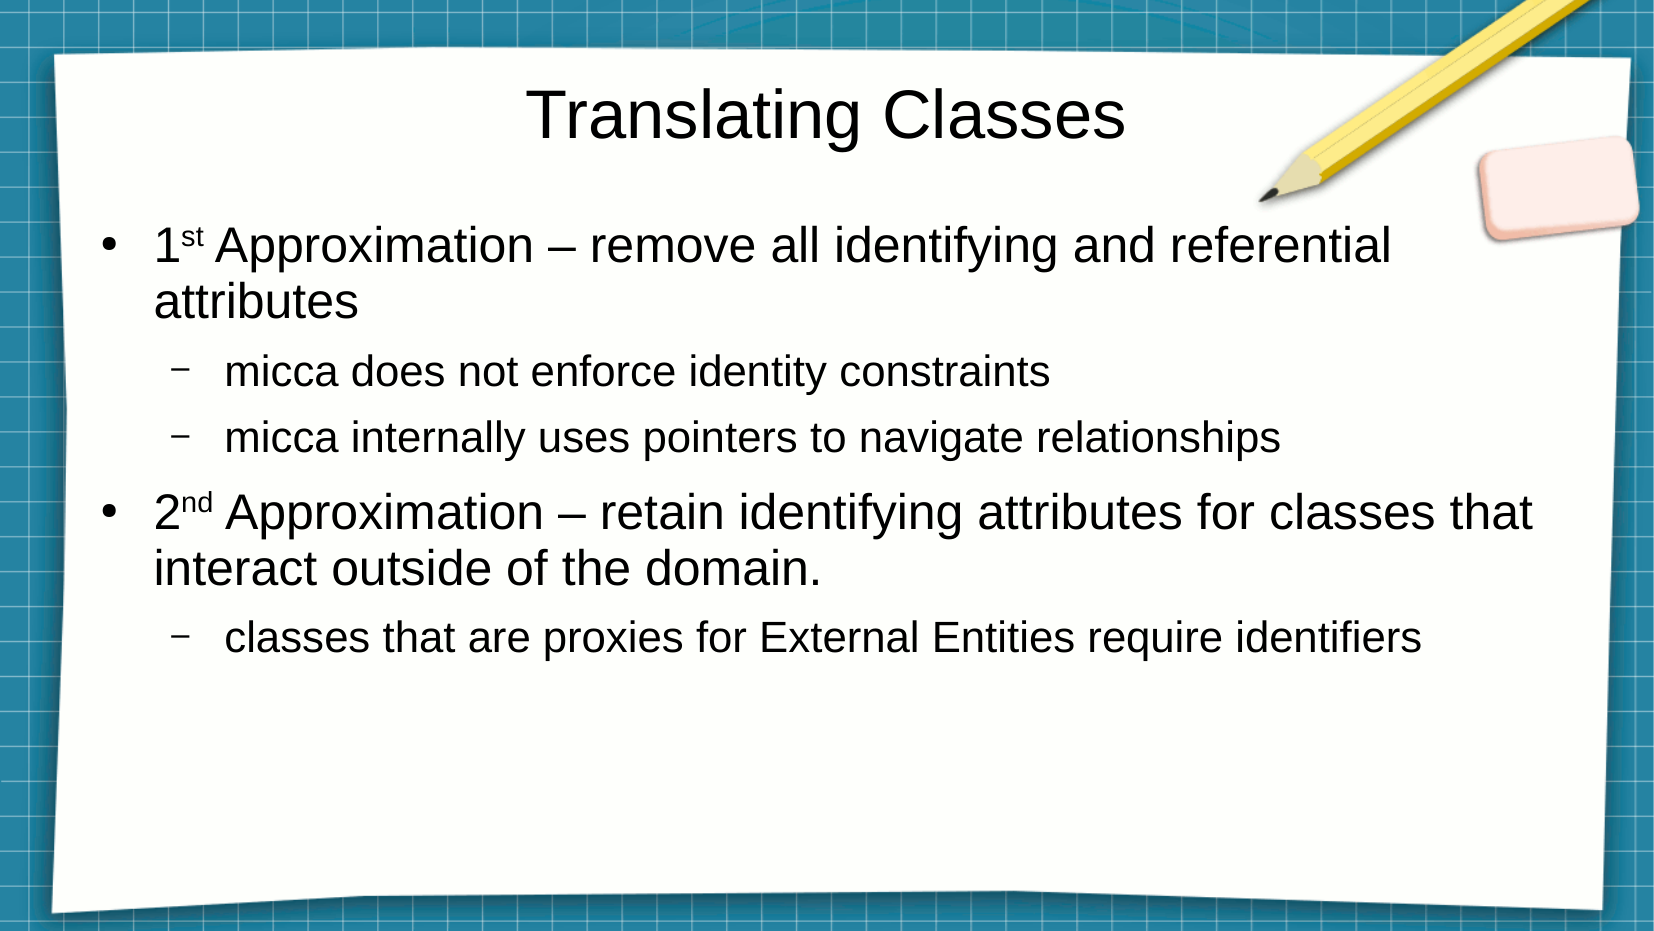

# Translating Classes
1st Approximation – remove all identifying and referential attributes
micca does not enforce identity constraints
micca internally uses pointers to navigate relationships
2nd Approximation – retain identifying attributes for classes that interact outside of the domain.
classes that are proxies for External Entities require identifiers